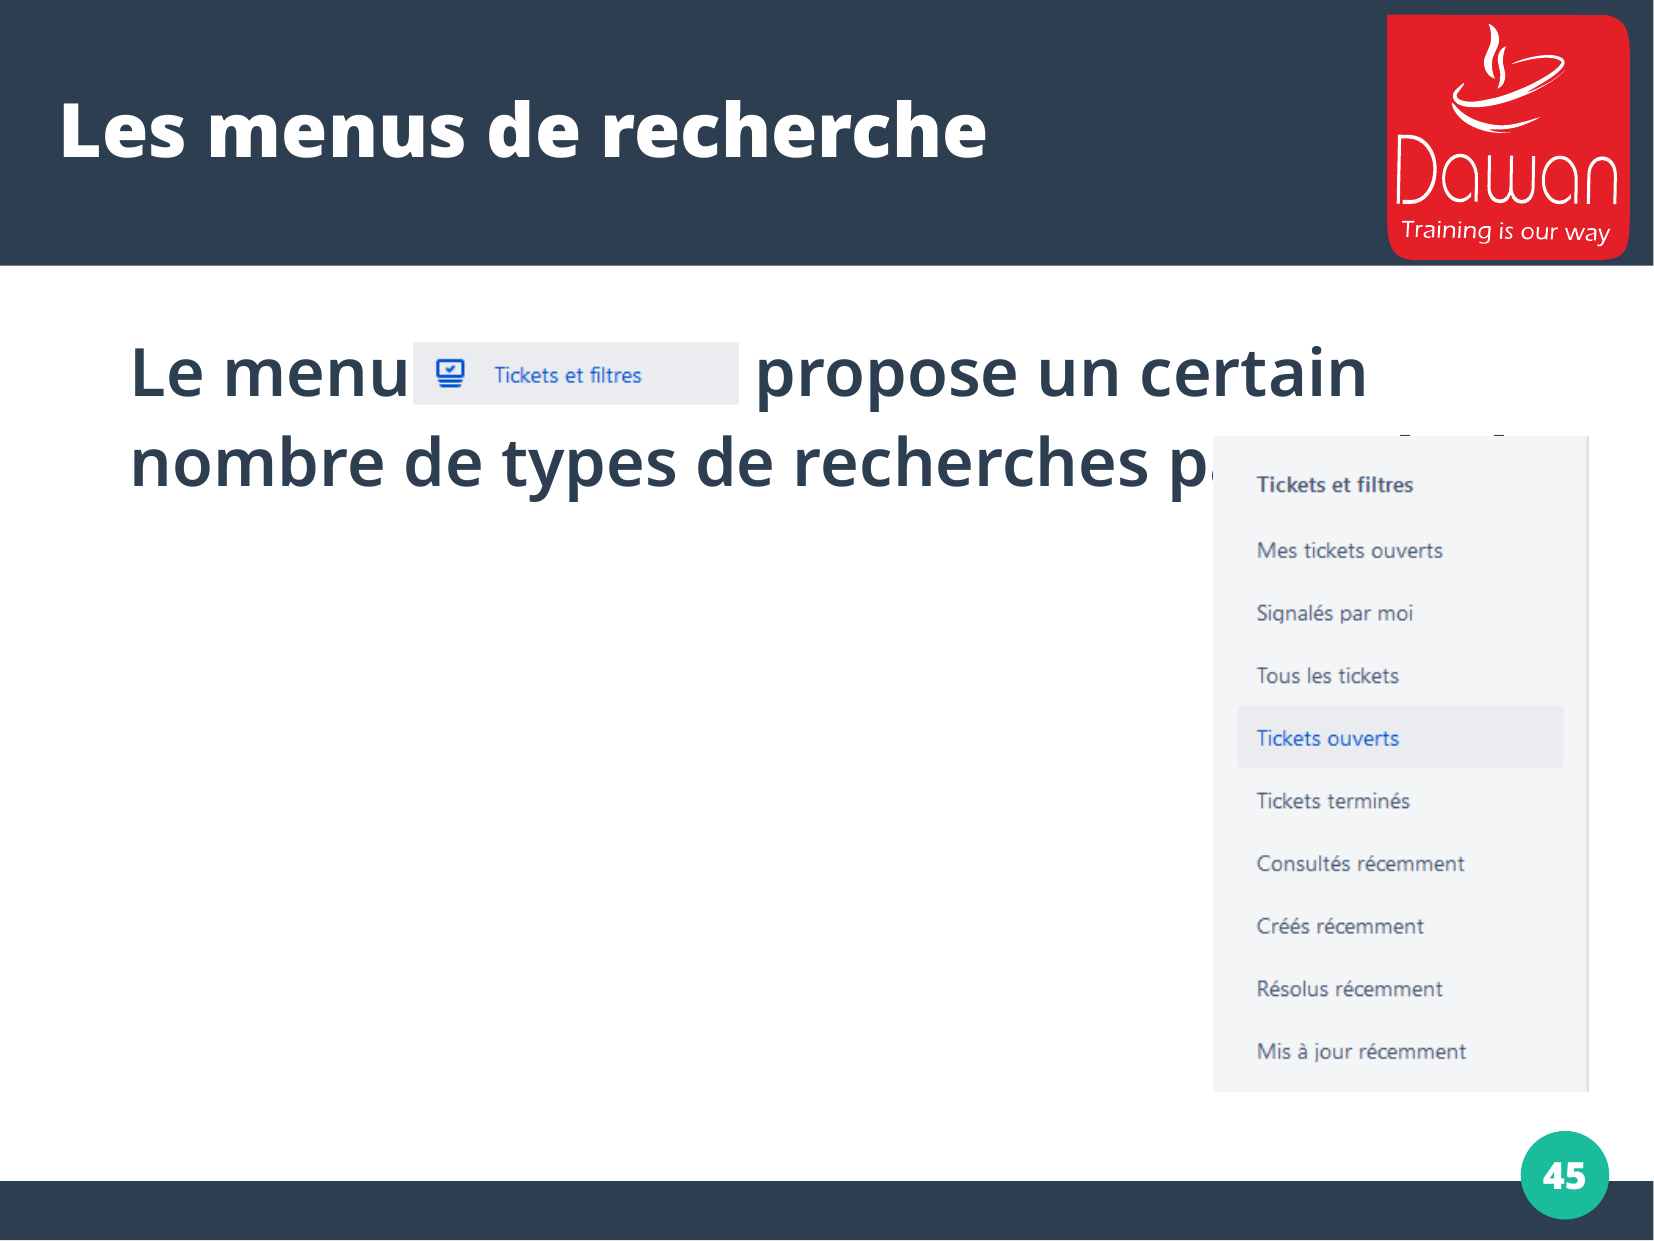

# Les menus de recherche
Le menu					 propose un certain nombre de types de recherches paramétrées
45